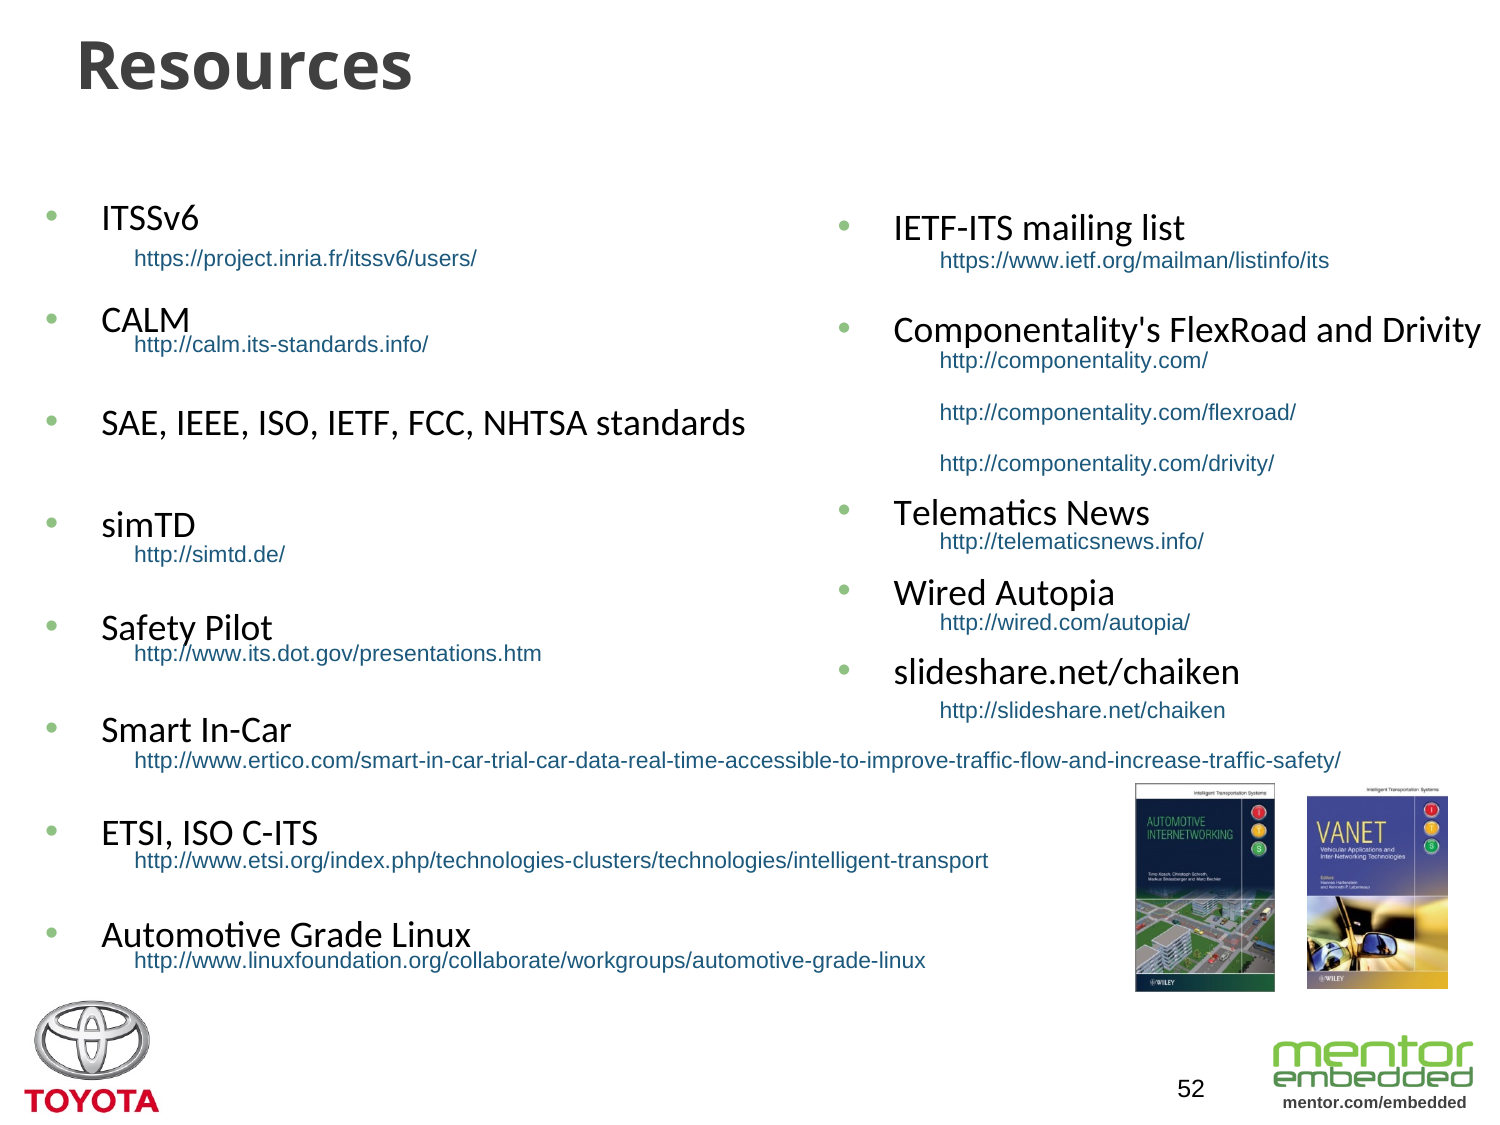

# Resources
ITSSv6
CALM
SAE, IEEE, ISO, IETF, FCC, NHTSA standards
simTD
Safety Pilot
Smart In-Car
ETSI, ISO C-ITS
Automotive Grade Linux
IETF-ITS mailing list
Componentality's FlexRoad and Drivity
Telematics News
Wired Autopia
slideshare.net/chaiken
https://project.inria.fr/itssv6/users/
https://www.ietf.org/mailman/listinfo/its
http://calm.its-standards.info/
http://componentality.com/
http://componentality.com/flexroad/
http://componentality.com/drivity/
http://telematicsnews.info/
http://simtd.de/
http://wired.com/autopia/
http://www.its.dot.gov/presentations.htm
http://slideshare.net/chaiken
http://www.ertico.com/smart-in-car-trial-car-data-real-time-accessible-to-improve-traffic-flow-and-increase-traffic-safety/
http://www.etsi.org/index.php/technologies-clusters/technologies/intelligent-transport
http://www.linuxfoundation.org/collaborate/workgroups/automotive-grade-linux